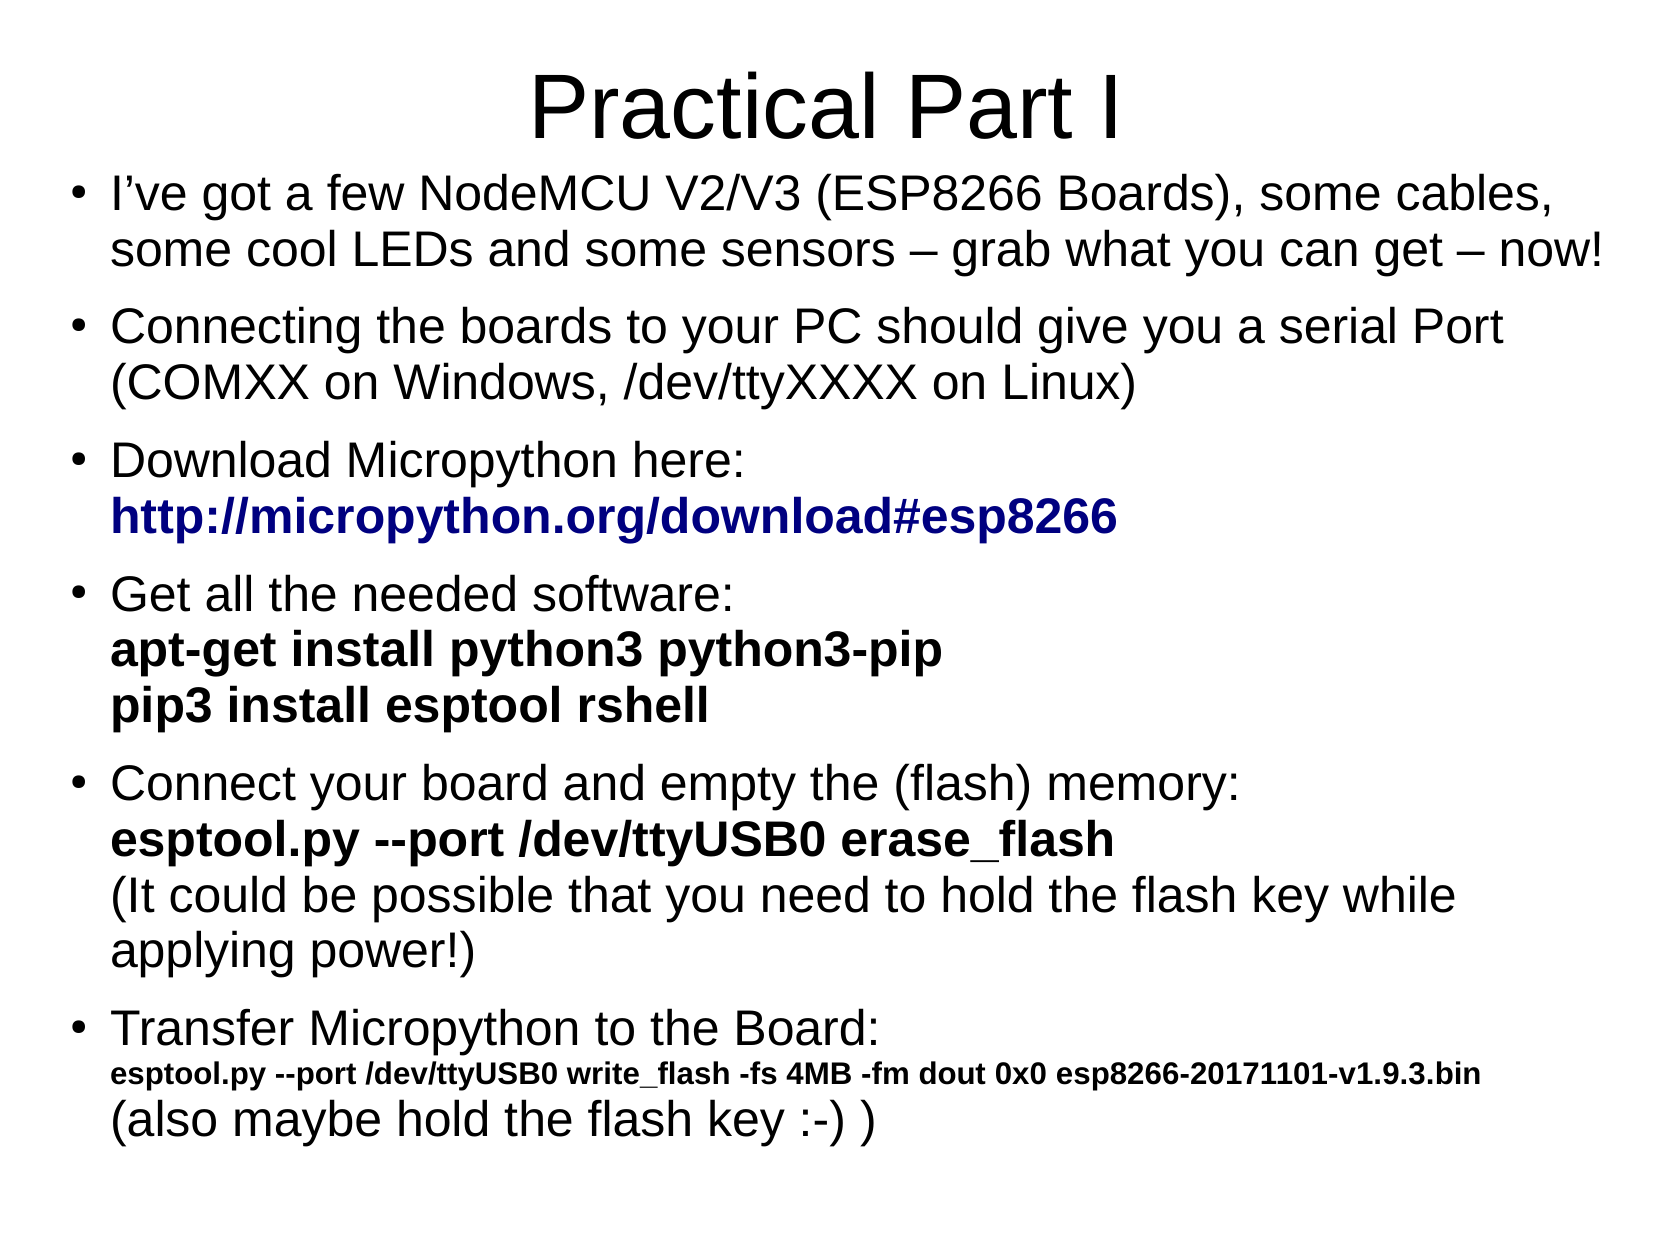

# Practical Part I
I’ve got a few NodeMCU V2/V3 (ESP8266 Boards), some cables, some cool LEDs and some sensors – grab what you can get – now!
Connecting the boards to your PC should give you a serial Port (COMXX on Windows, /dev/ttyXXXX on Linux)
Download Micropython here:
http://micropython.org/download#esp8266
Get all the needed software:
apt-get install python3 python3-pip
pip3 install esptool rshell
Connect your board and empty the (flash) memory:
esptool.py --port /dev/ttyUSB0 erase_flash
(It could be possible that you need to hold the flash key while applying power!)
Transfer Micropython to the Board:
esptool.py --port /dev/ttyUSB0 write_flash -fs 4MB -fm dout 0x0 esp8266-20171101-v1.9.3.bin
(also maybe hold the flash key :-) )